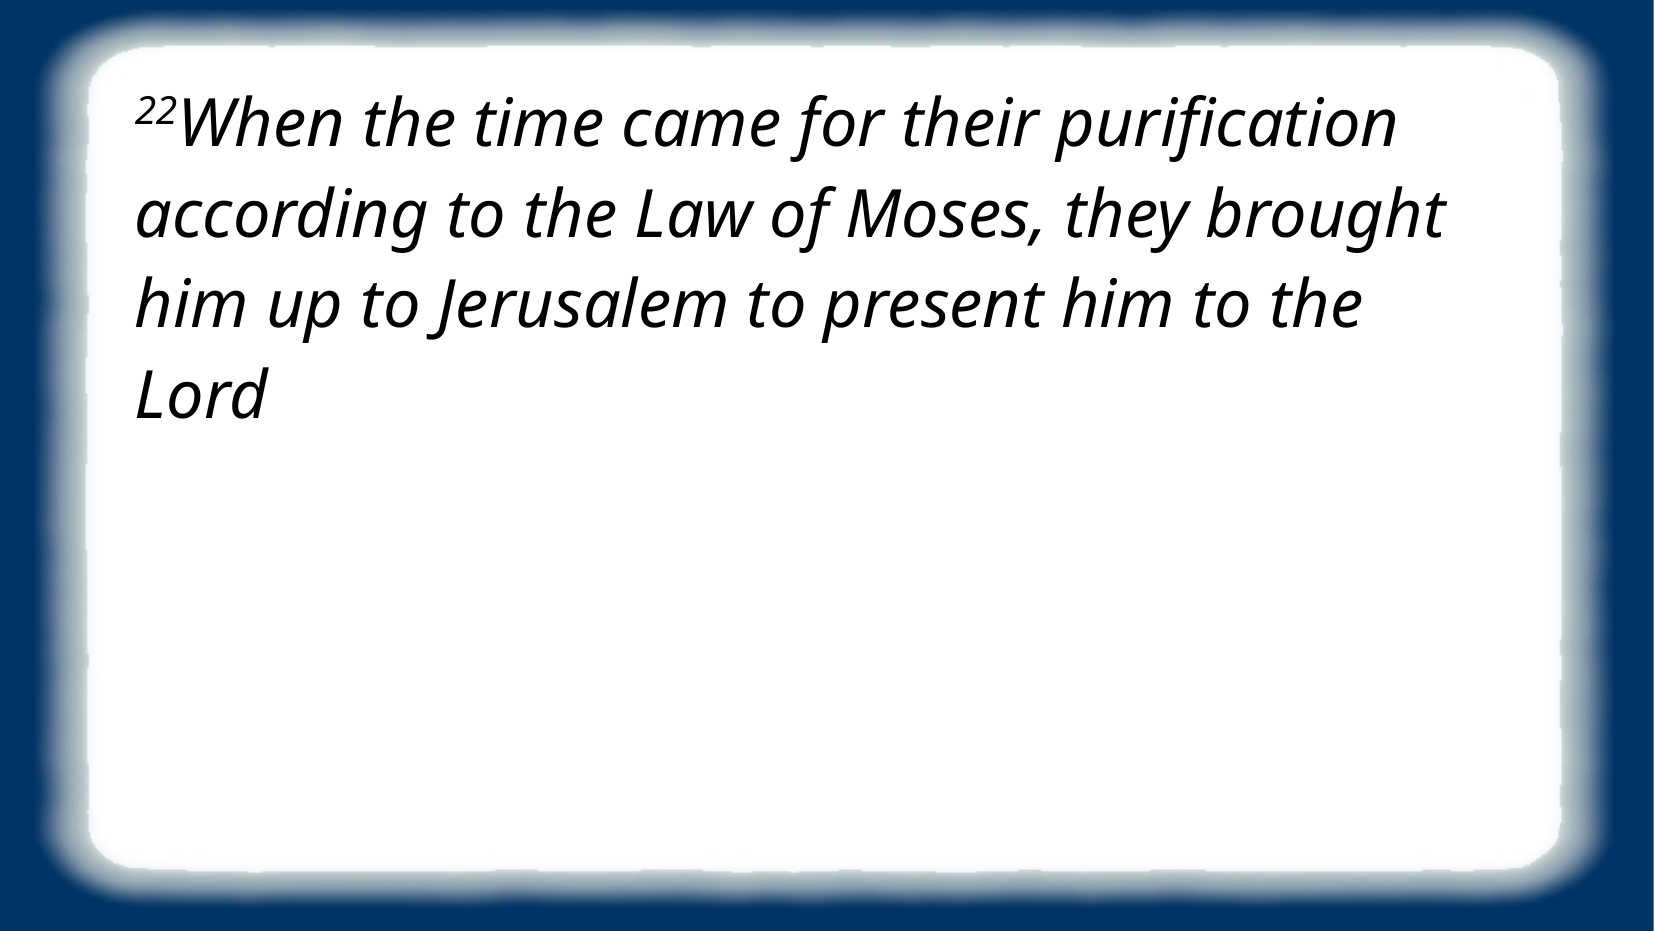

22When the time came for their purification according to the Law of Moses, they brought him up to Jerusalem to present him to the Lord